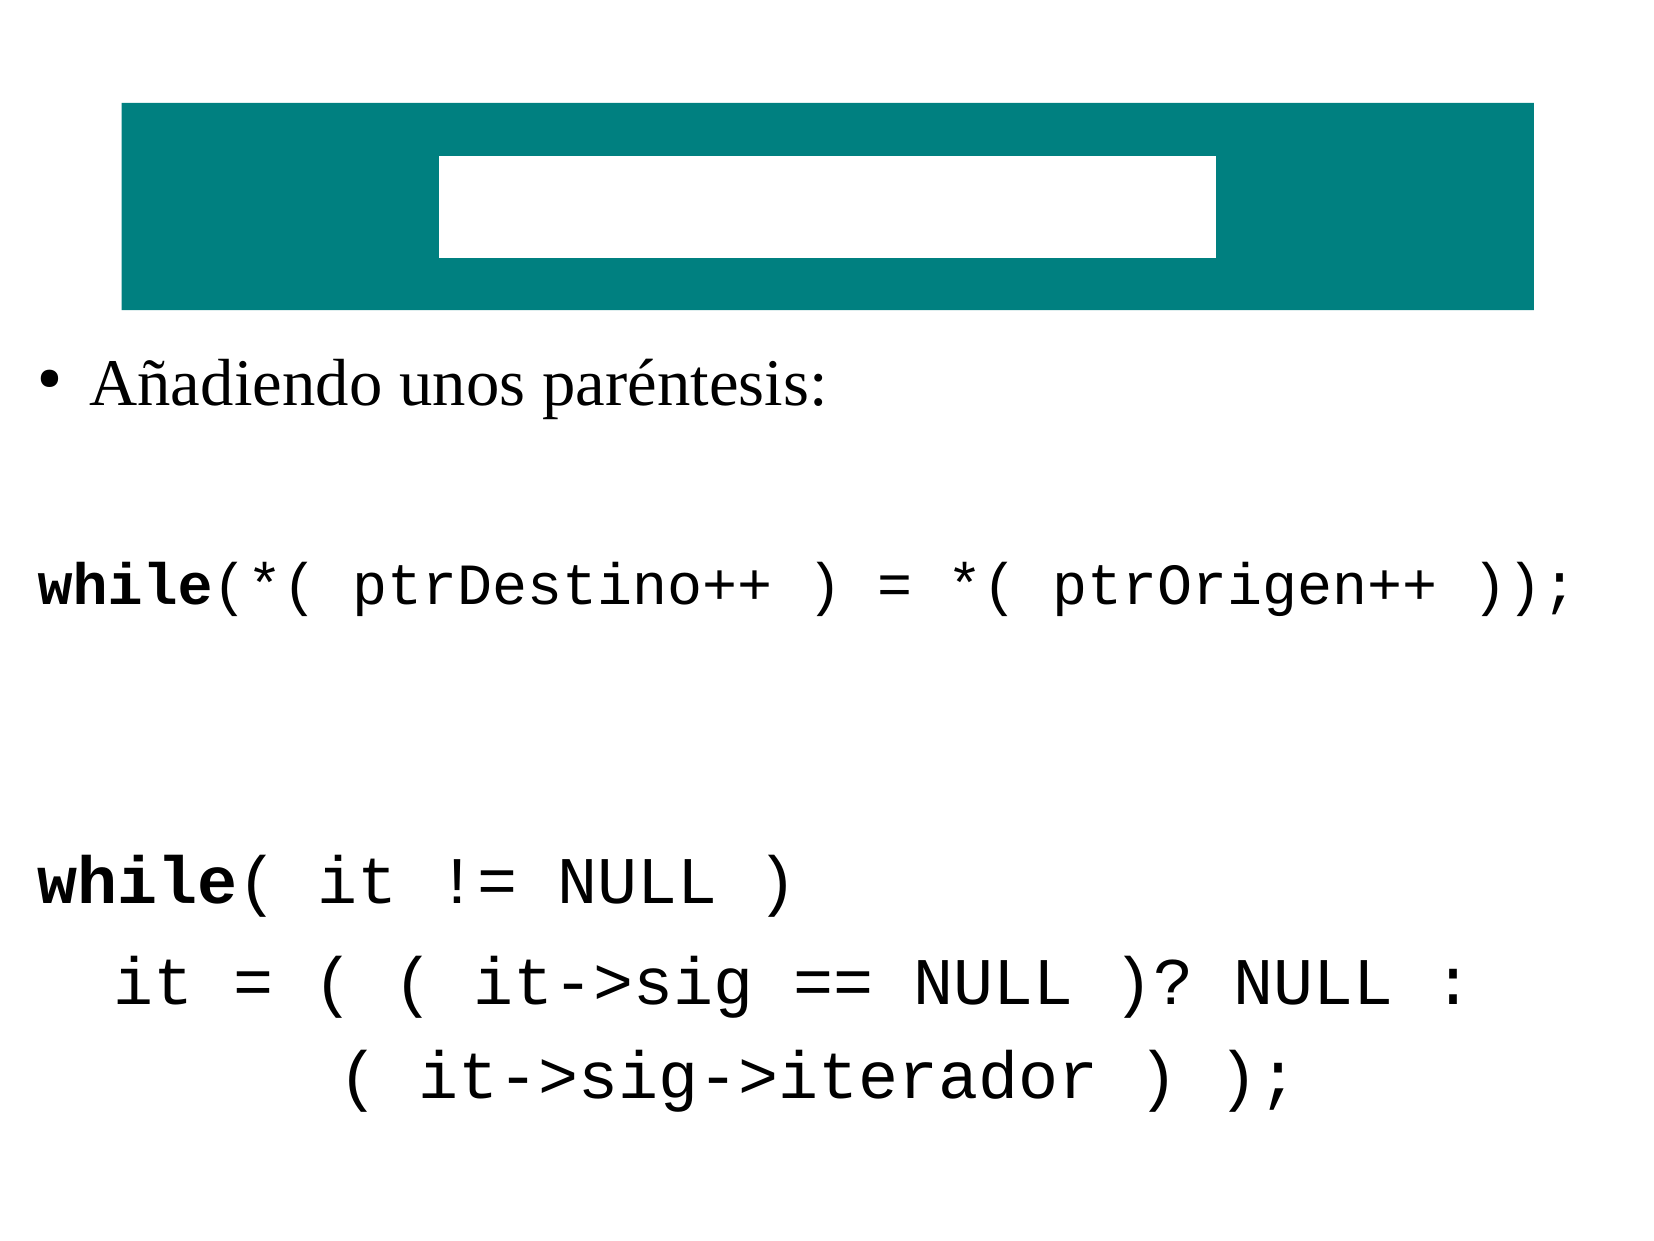

# Otras expresiones(II)
Añadiendo unos paréntesis:
while(*( ptrDestino++ ) = *( ptrOrigen++ ));
while( it != NULL )
it = ( ( it->sig == NULL )? NULL :
( it->sig->iterador ) );